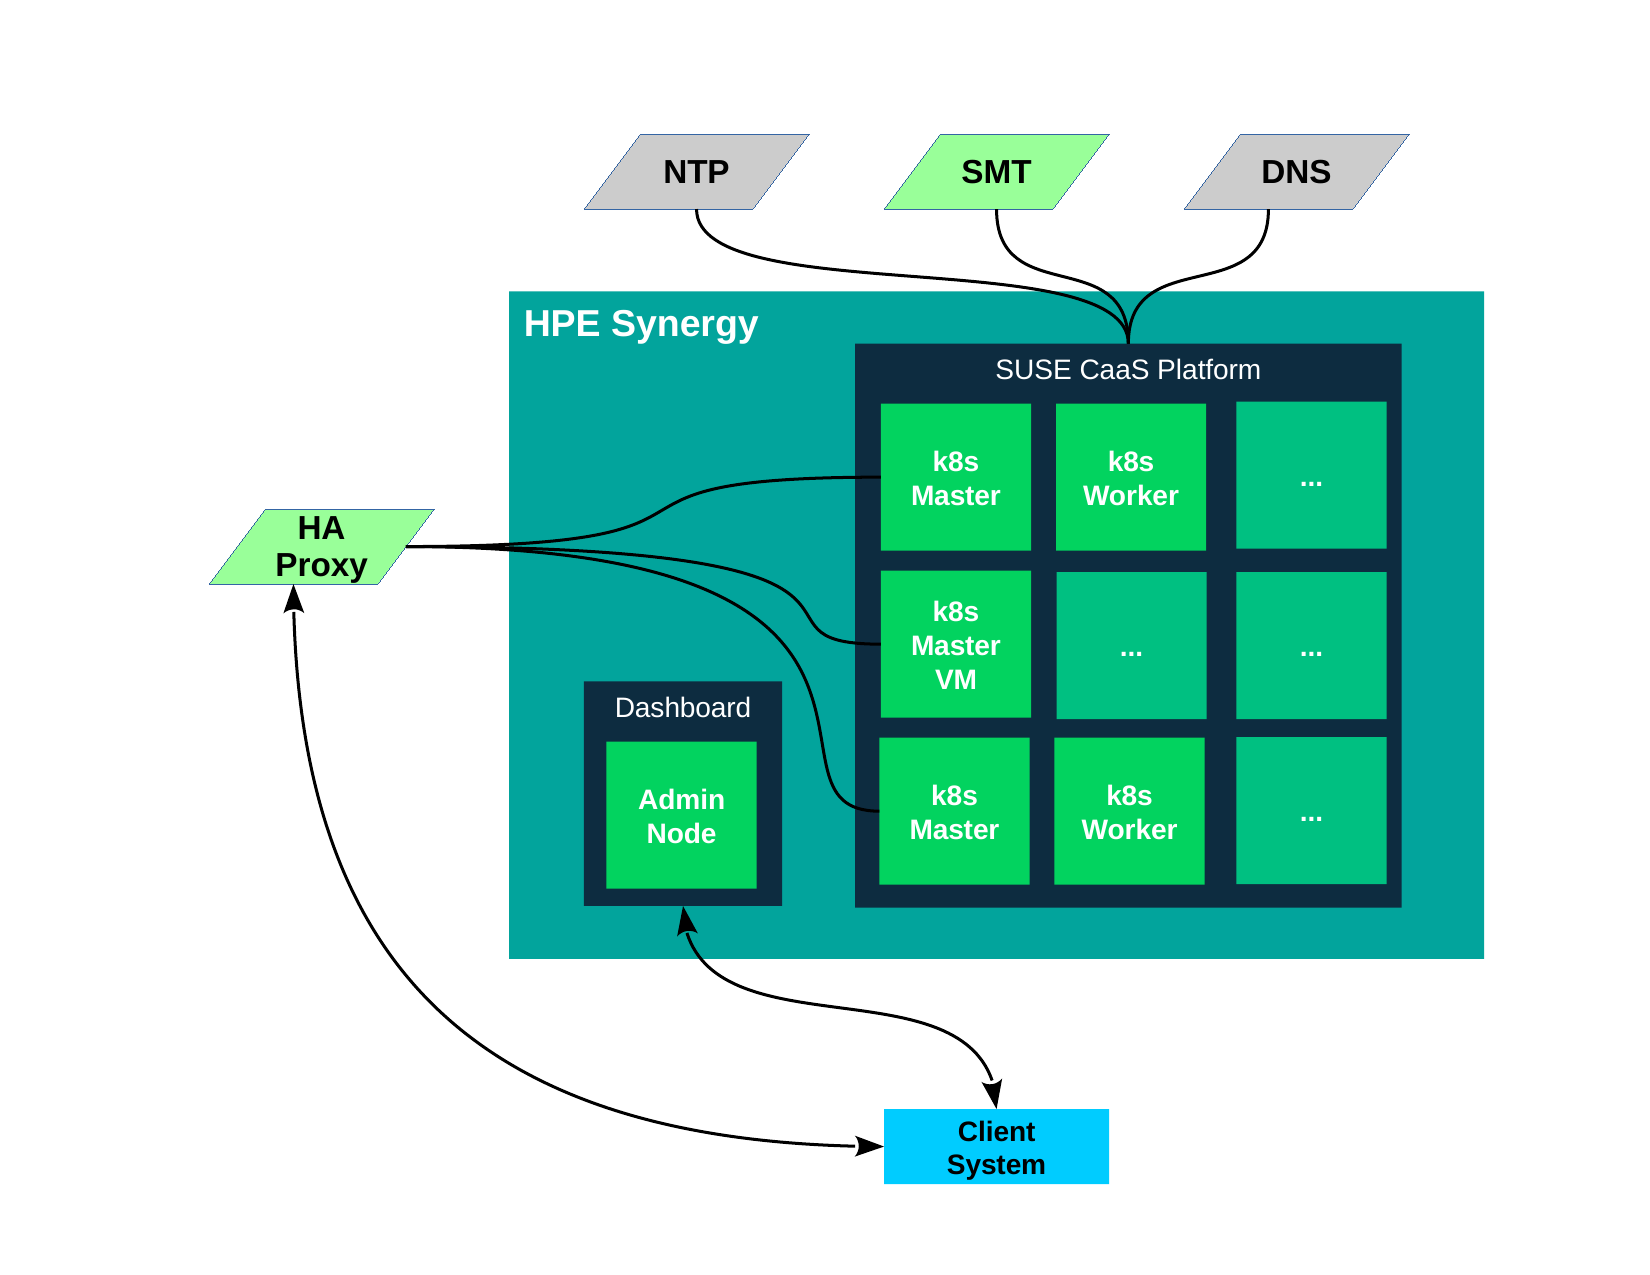

NTP
SMT
DNS
HPE Synergy
SUSE CaaS Platform
...
k8s Master
k8s Worker
HA
Proxy
k8s Master
VM
...
...
Dashboard
...
k8s
Master
k8s Worker
Admin Node
Client
System